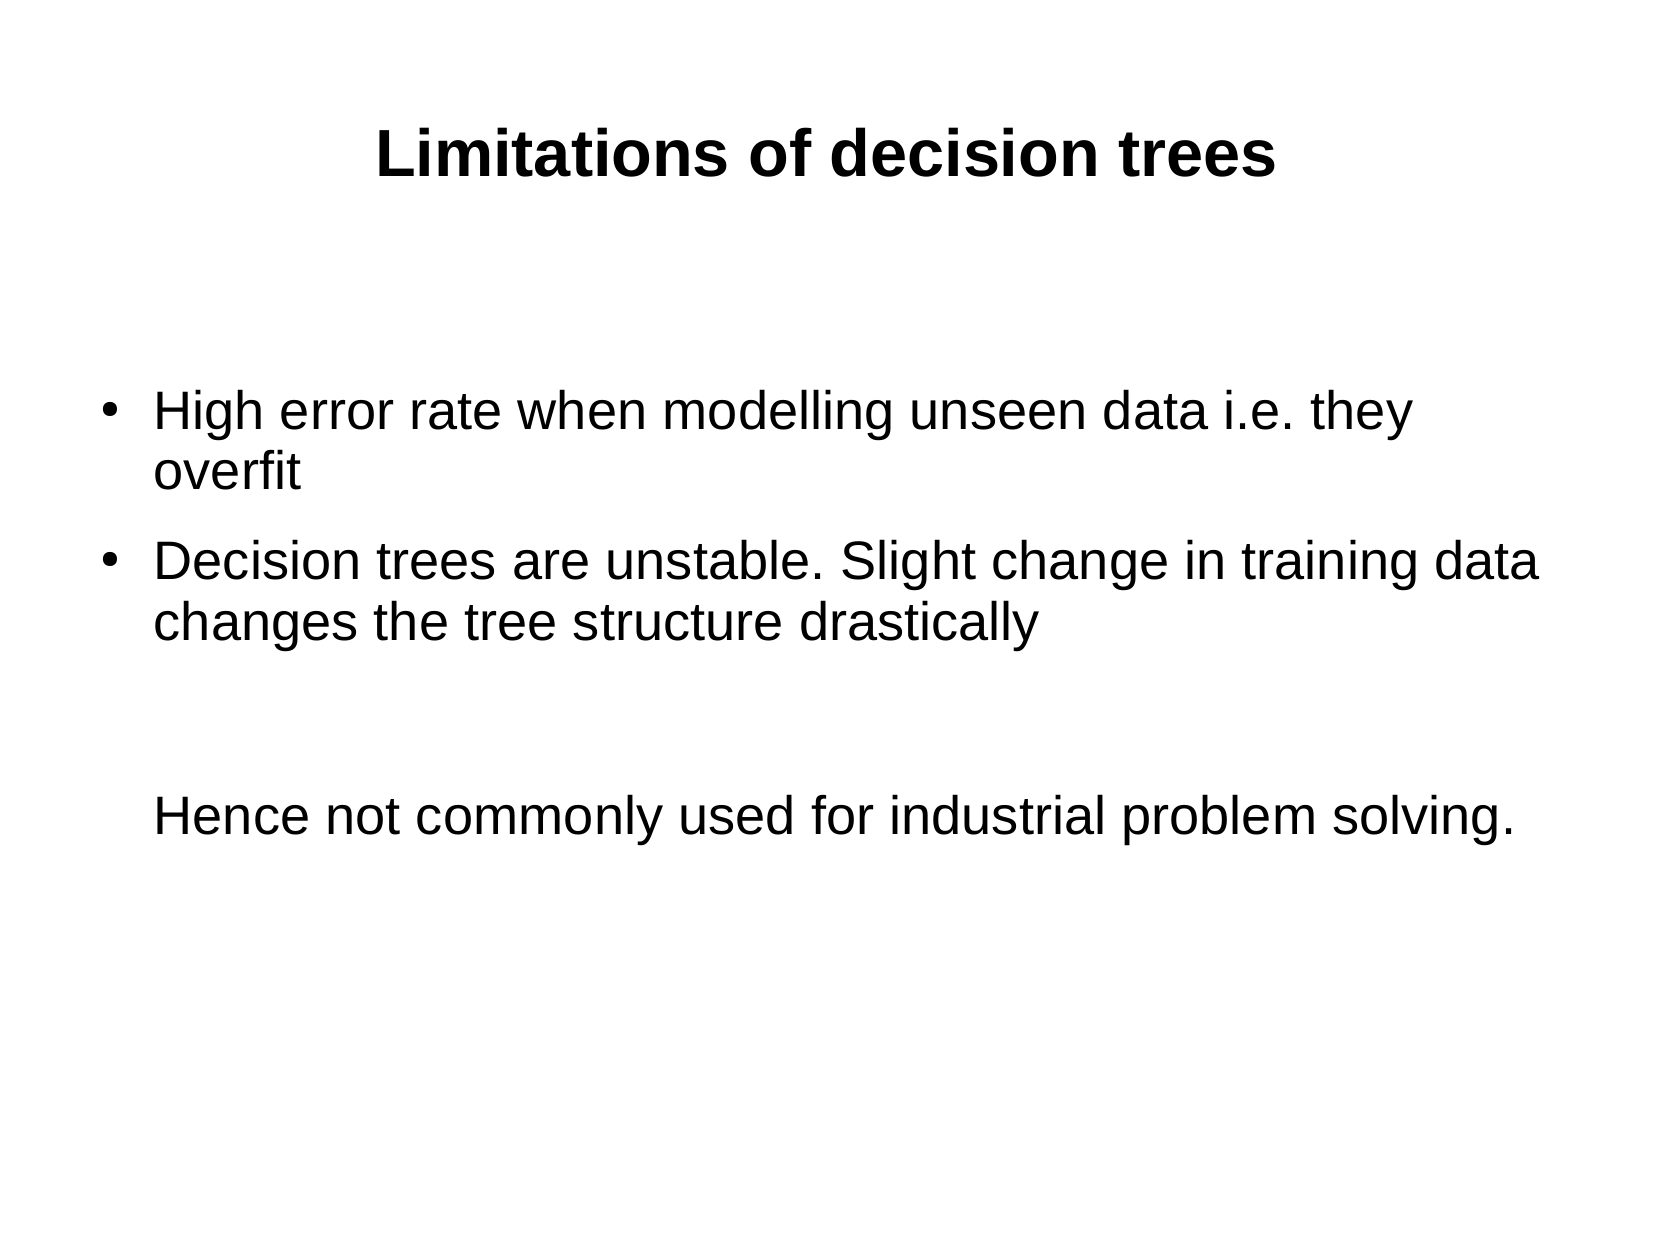

# Limitations of decision trees
High error rate when modelling unseen data i.e. they overfit
Decision trees are unstable. Slight change in training data changes the tree structure drastically
Hence not commonly used for industrial problem solving.